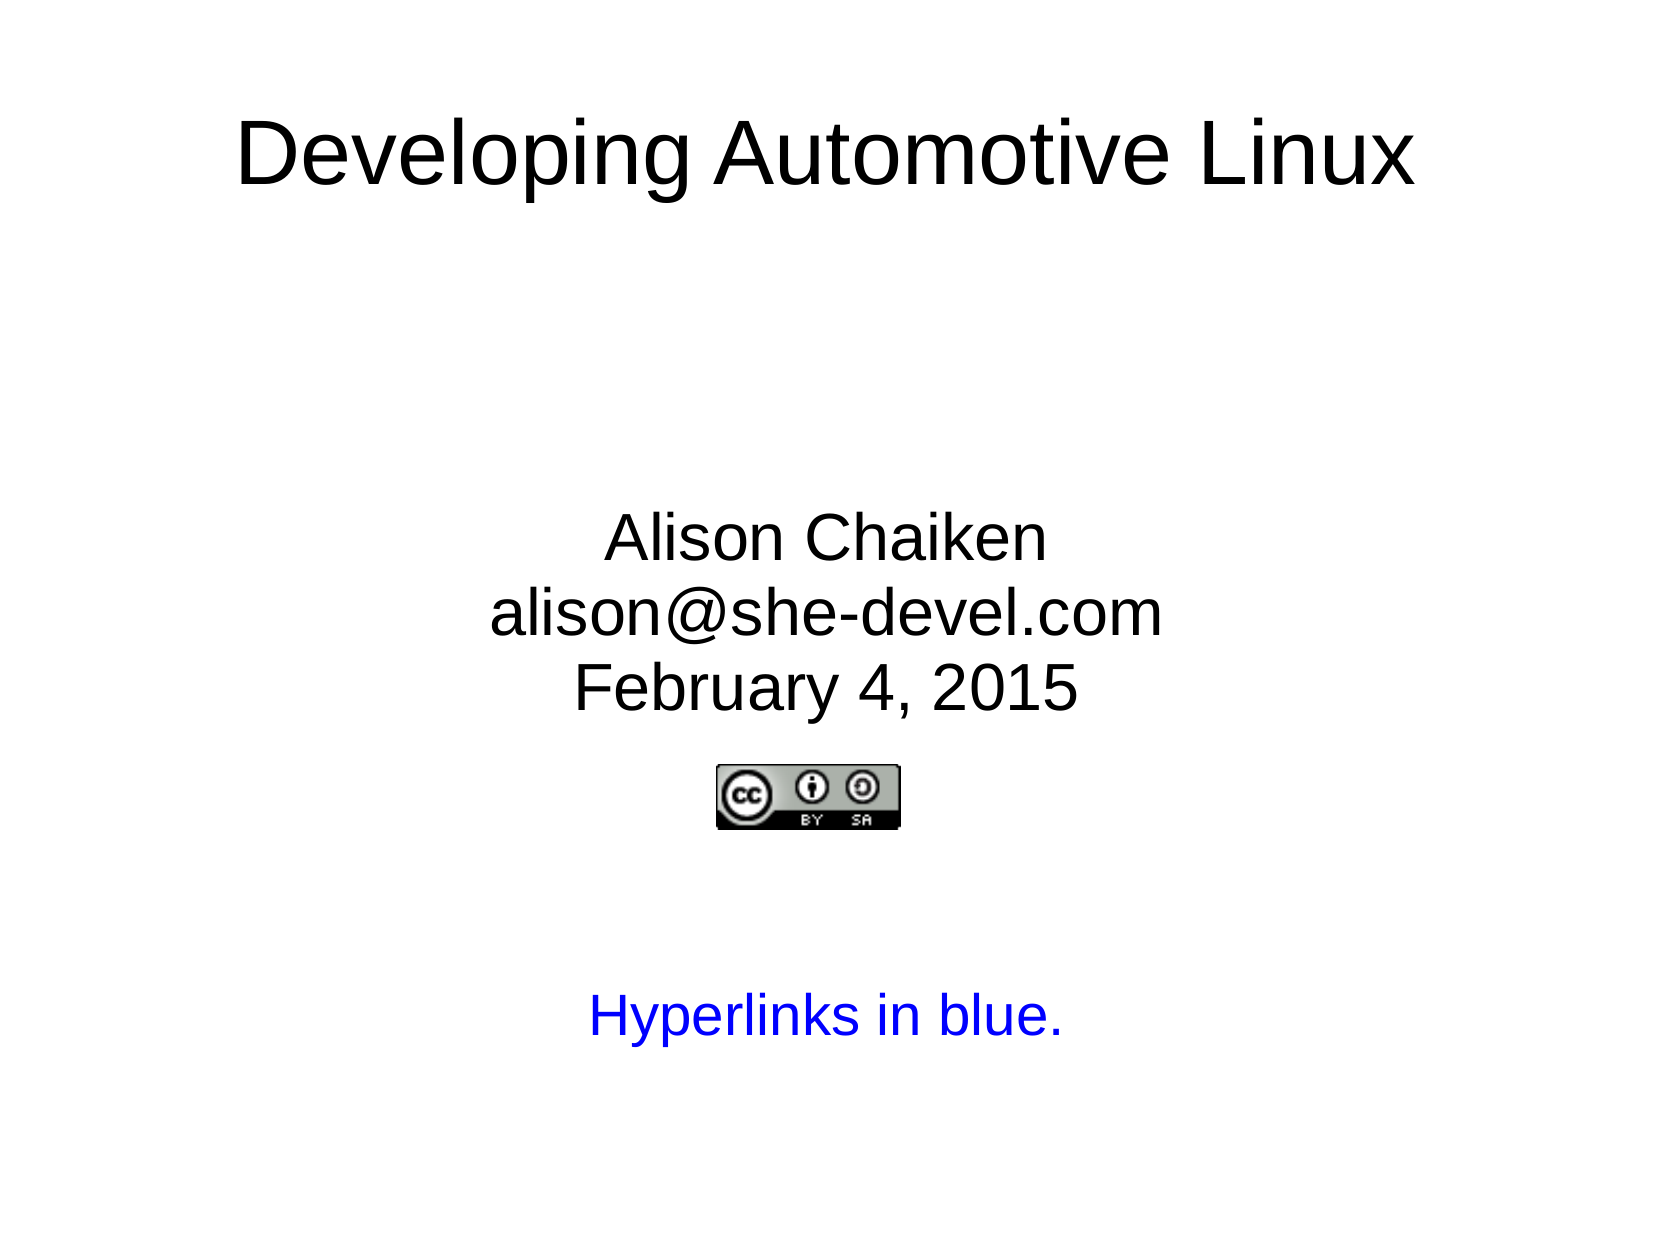

# Developing Automotive Linux
Alison Chaiken
alison@she-devel.com
February 4, 2015
Hyperlinks in blue.